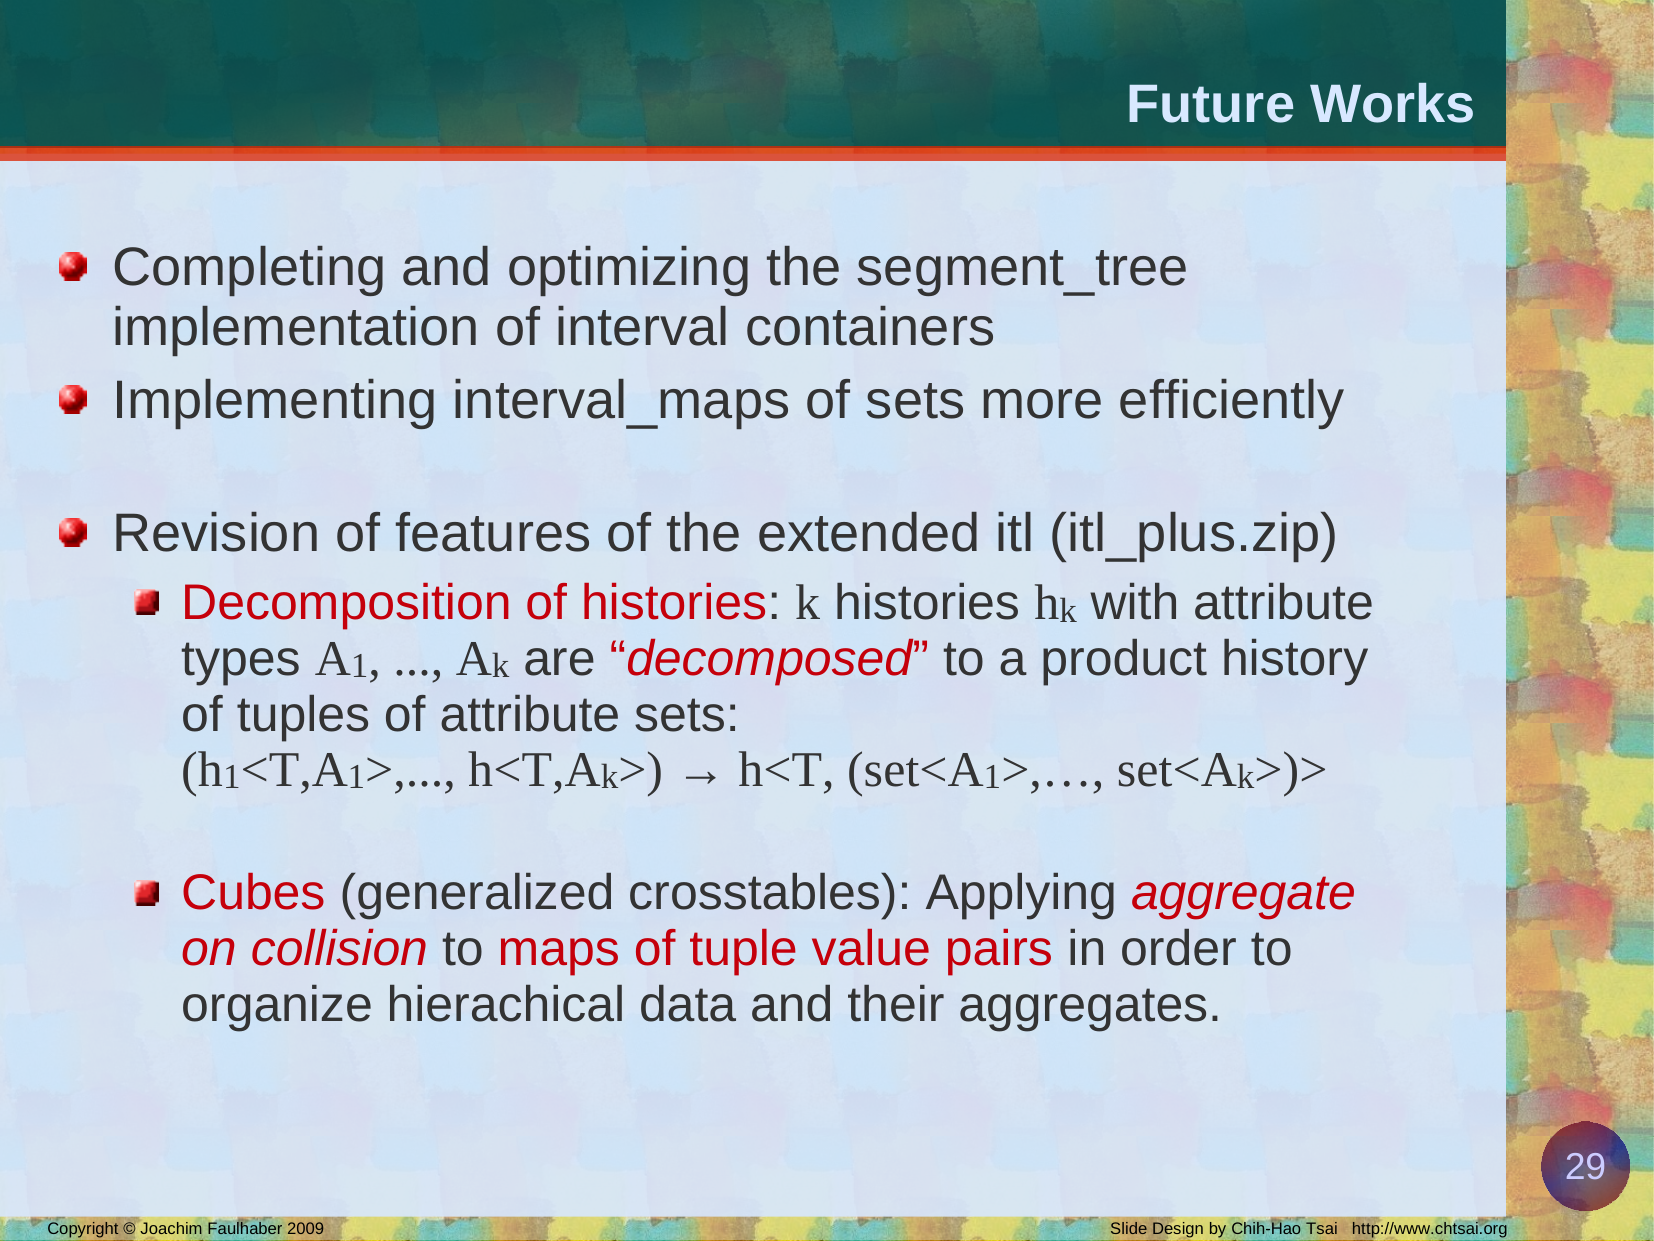

# Future Works
Completing and optimizing the segment_tree implementation of interval containers
Implementing interval_maps of sets more efficiently
Revision of features of the extended itl (itl_plus.zip)
Decomposition of histories: k histories hk with attribute types A1, ..., Ak are “decomposed” to a product history of tuples of attribute sets:
(h1<T,A1>,..., h<T,Ak>) → h<T, (set<A1>,…, set<Ak>)>
Cubes (generalized crosstables): Applying aggregate on collision to maps of tuple value pairs in order to organize hierachical data and their aggregates.